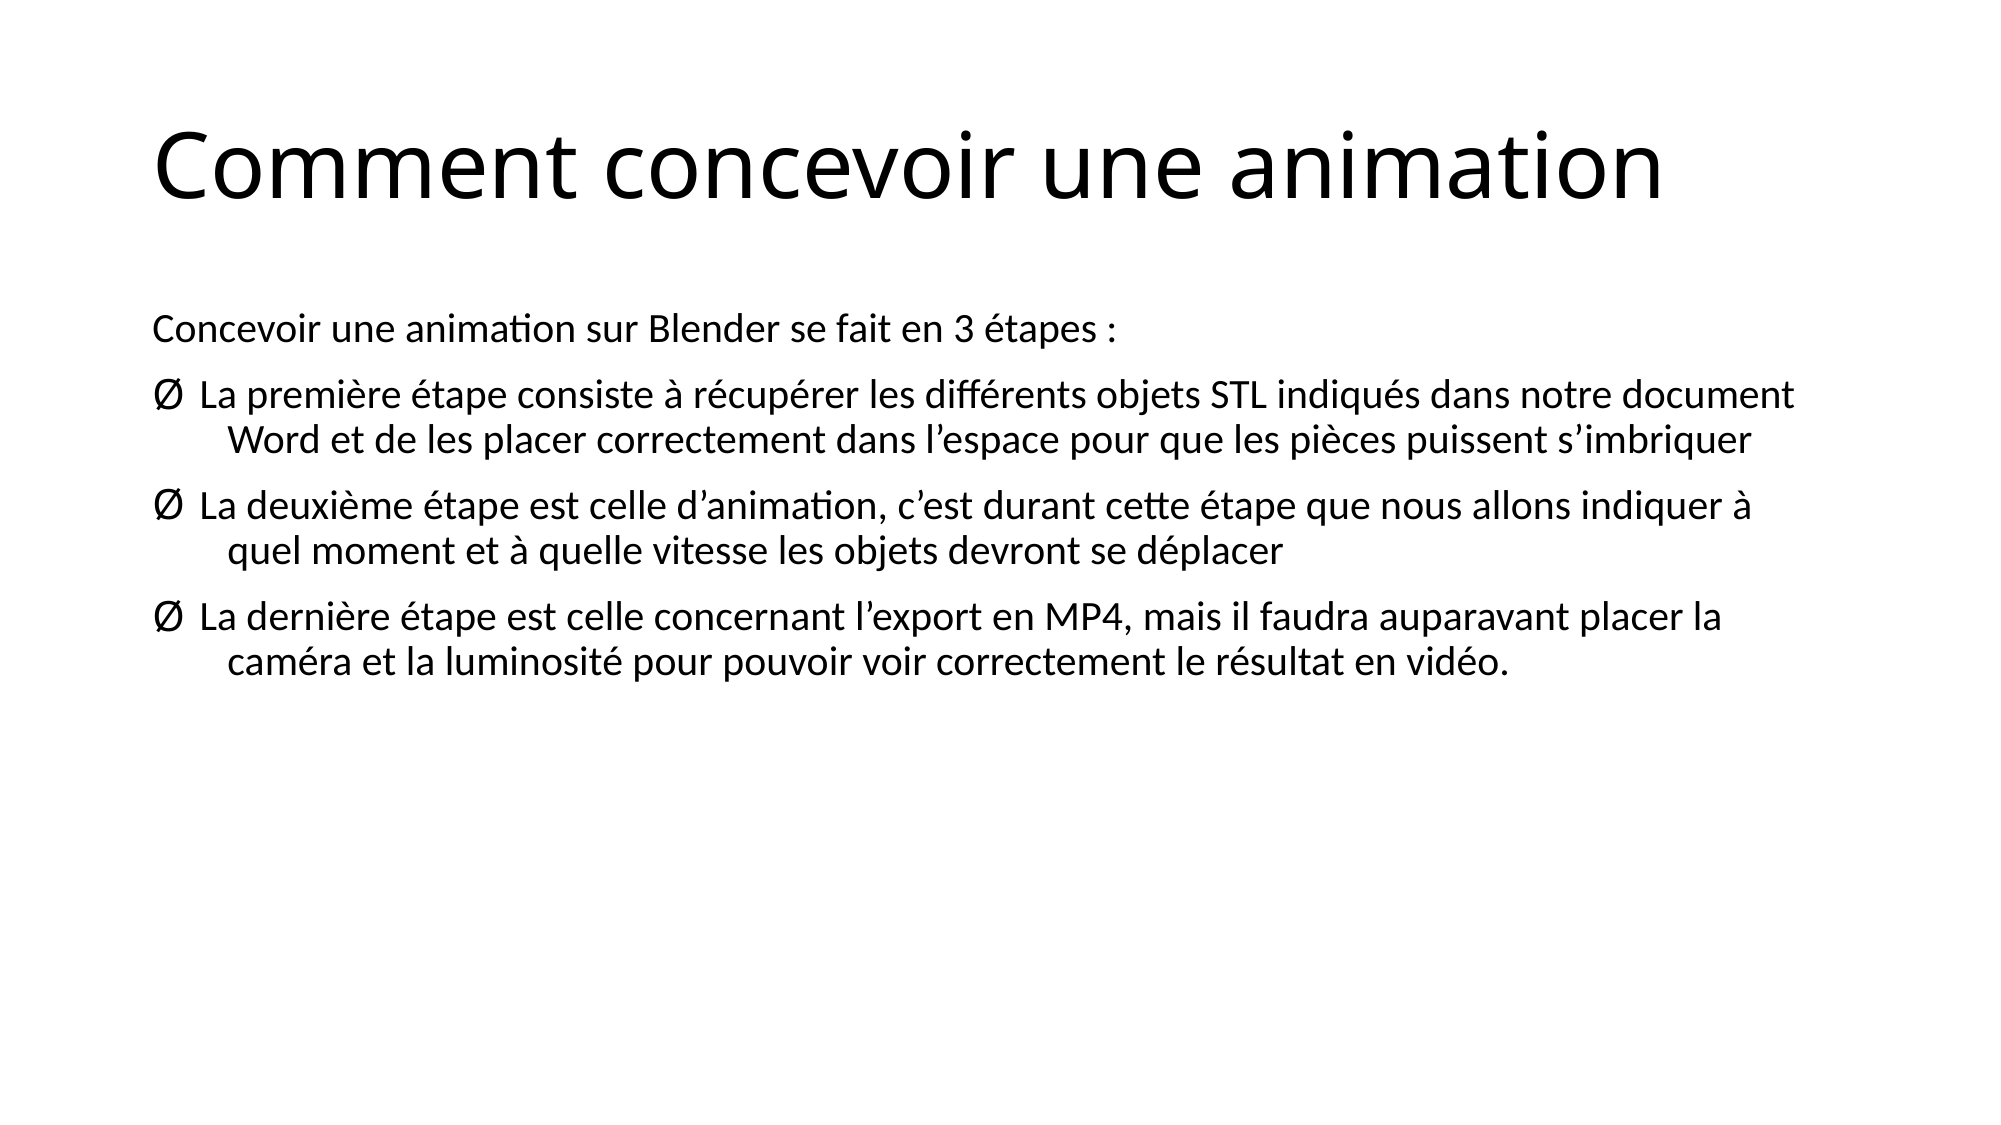

# Comment concevoir une animation
Concevoir une animation sur Blender se fait en 3 étapes :
 La première étape consiste à récupérer les différents objets STL indiqués dans notre document Word et de les placer correctement dans l’espace pour que les pièces puissent s’imbriquer
 La deuxième étape est celle d’animation, c’est durant cette étape que nous allons indiquer à quel moment et à quelle vitesse les objets devront se déplacer
 La dernière étape est celle concernant l’export en MP4, mais il faudra auparavant placer la caméra et la luminosité pour pouvoir voir correctement le résultat en vidéo.